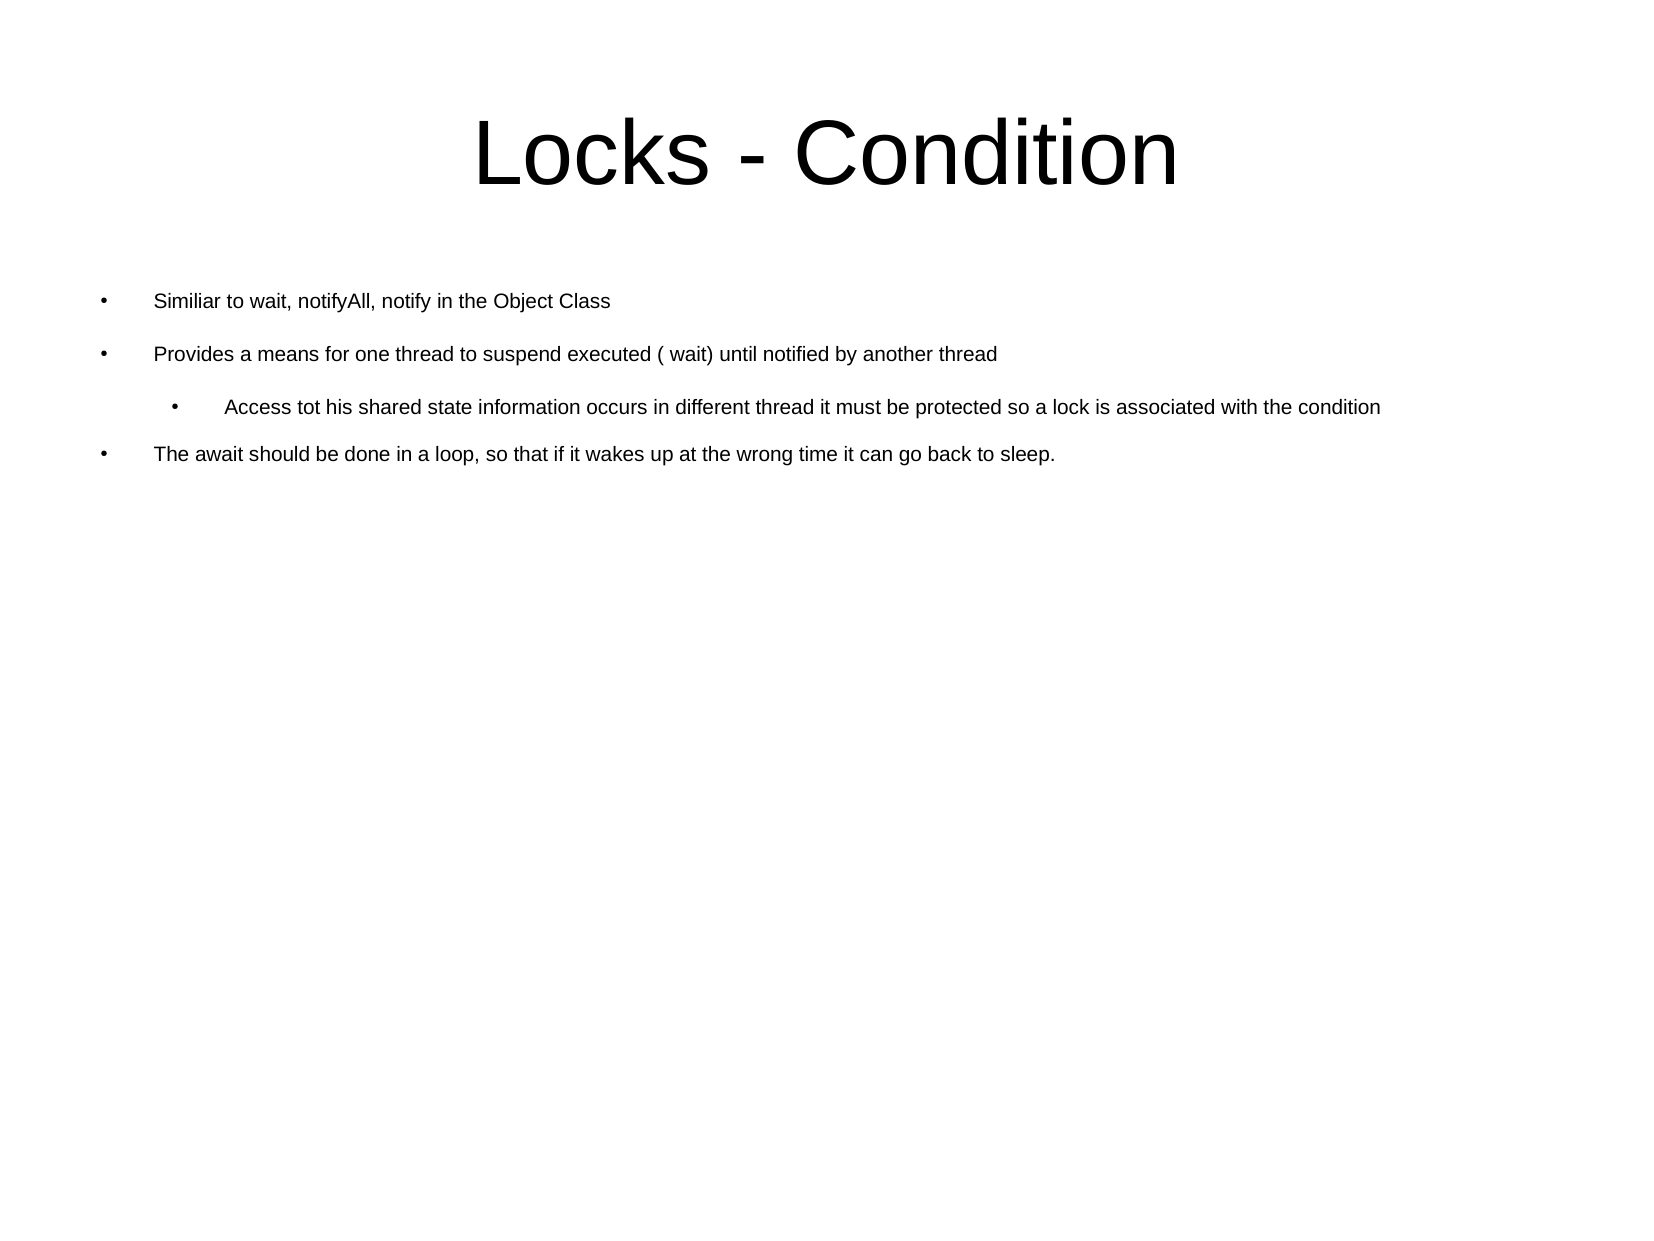

# Locks - Condition
Similiar to wait, notifyAll, notify in the Object Class
Provides a means for one thread to suspend executed ( wait) until notified by another thread
Access tot his shared state information occurs in different thread it must be protected so a lock is associated with the condition
The await should be done in a loop, so that if it wakes up at the wrong time it can go back to sleep.